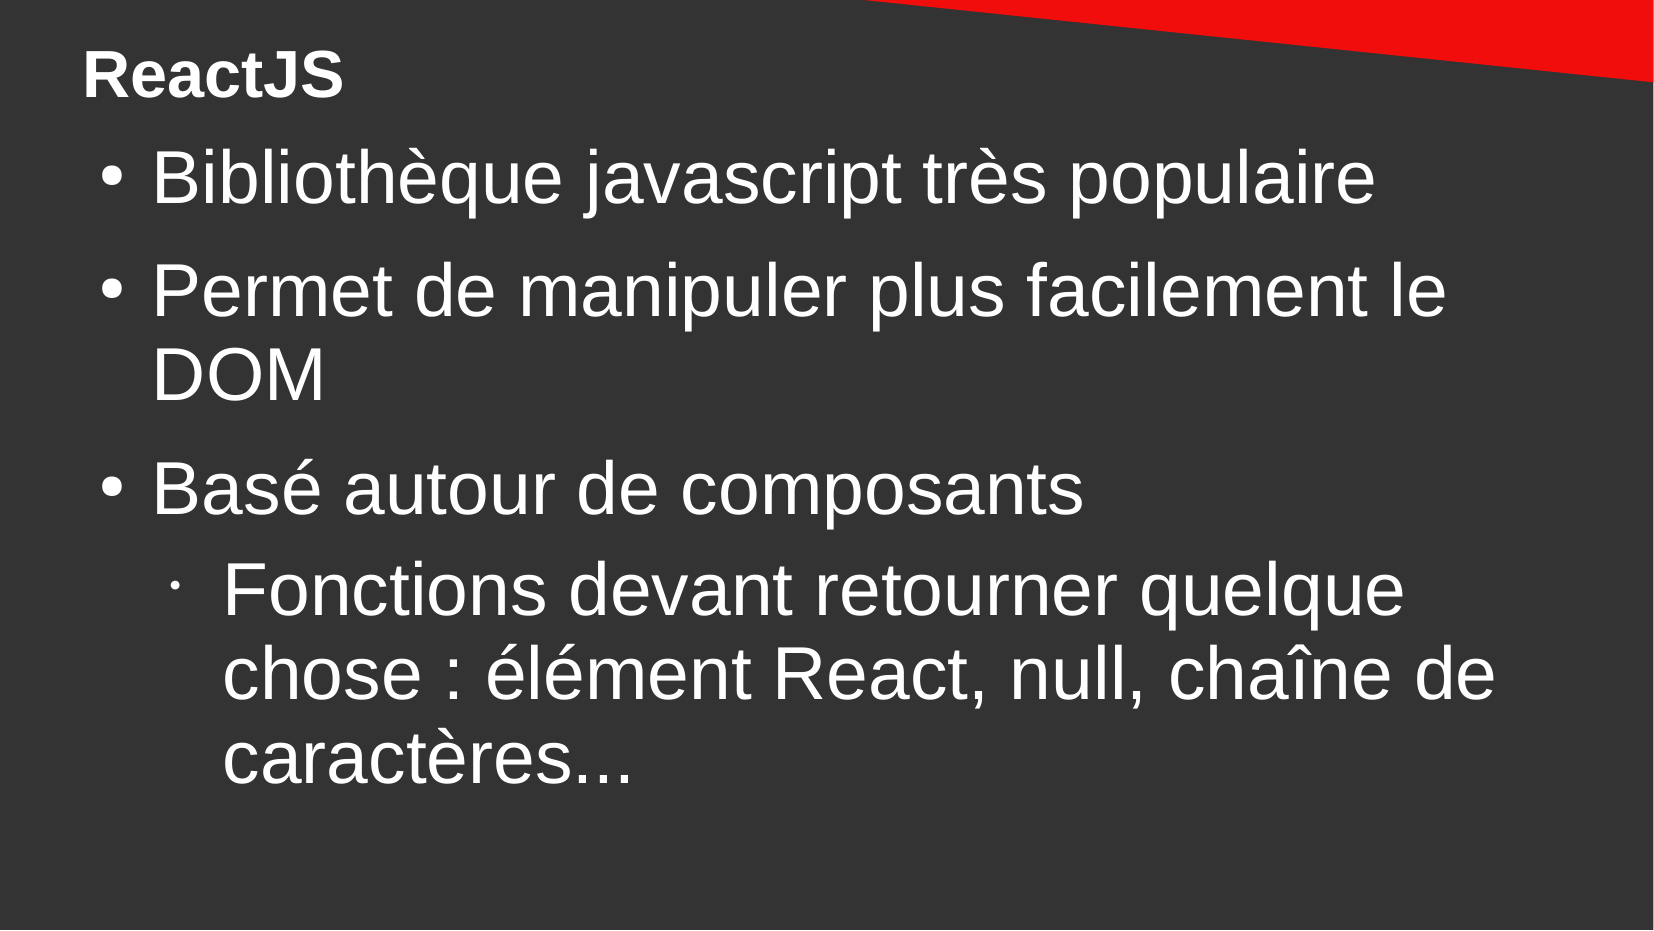

# ReactJS
Bibliothèque javascript très populaire
Permet de manipuler plus facilement le DOM
Basé autour de composants
Fonctions devant retourner quelque chose : élément React, null, chaîne de caractères...